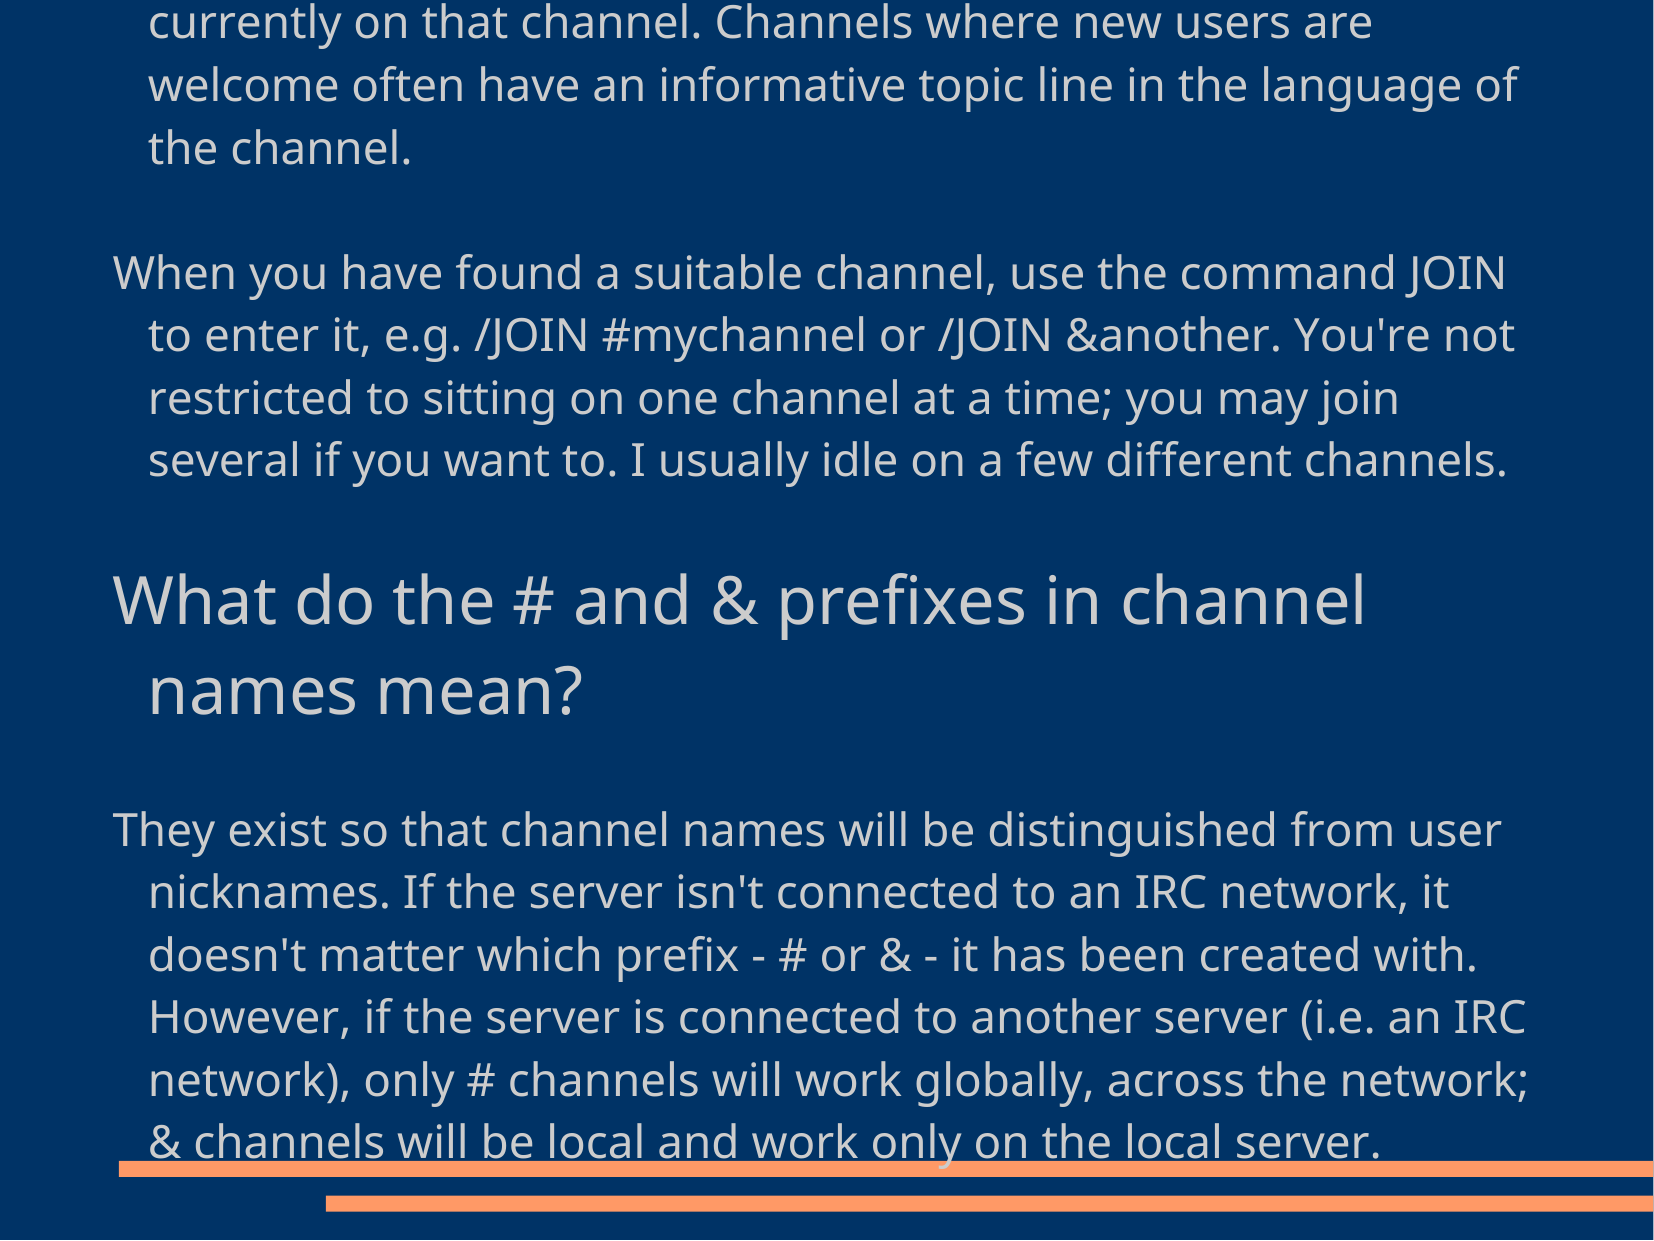

The channel listing generated by your IRC server will show the channel name, the topic if one exists, and the number of users currently on that channel. Channels where new users are welcome often have an informative topic line in the language of the channel.
When you have found a suitable channel, use the command JOIN to enter it, e.g. /JOIN #mychannel or /JOIN &another. You're not restricted to sitting on one channel at a time; you may join several if you want to. I usually idle on a few different channels.
What do the # and & prefixes in channel names mean?
They exist so that channel names will be distinguished from user nicknames. If the server isn't connected to an IRC network, it doesn't matter which prefix - # or & - it has been created with. However, if the server is connected to another server (i.e. an IRC network), only # channels will work globally, across the network; & channels will be local and work only on the local server.
#